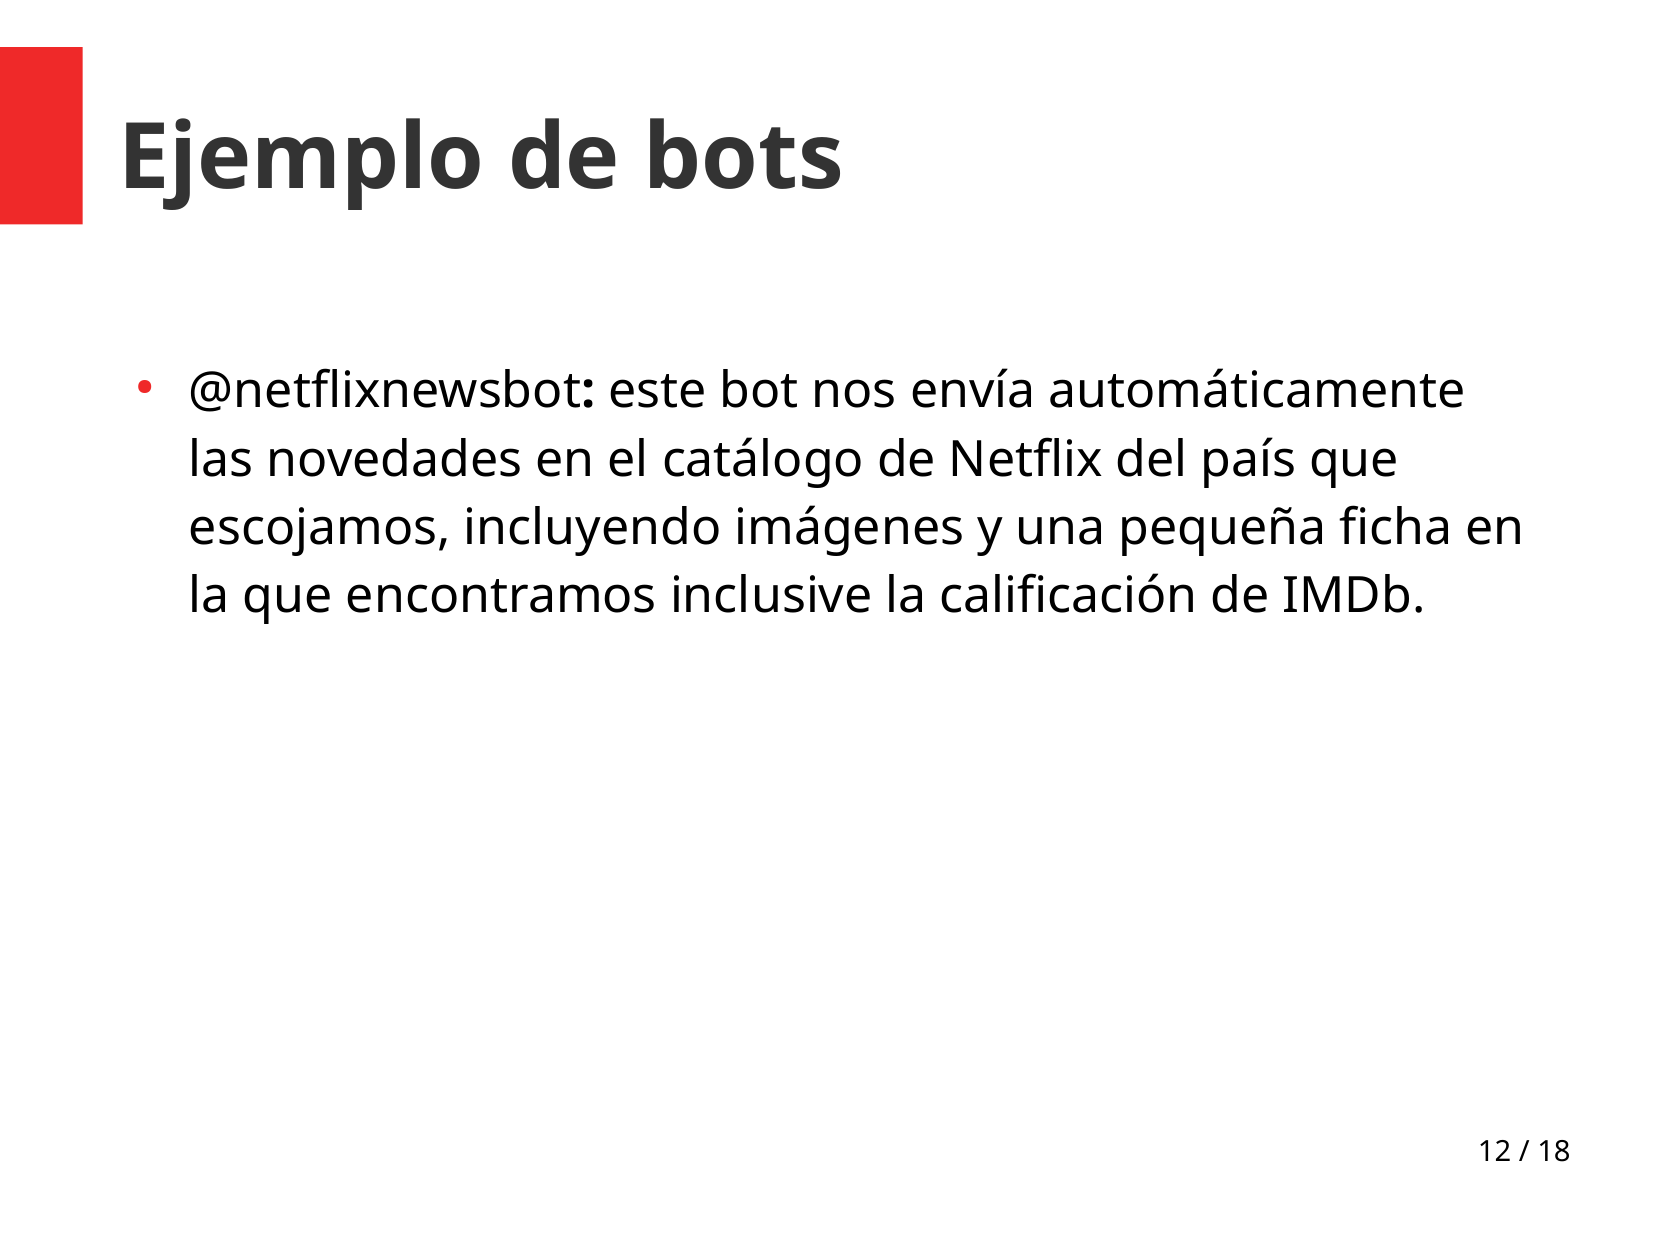

# Ejemplo de bots
@netflixnewsbot: este bot nos envía automáticamente las novedades en el catálogo de Netflix del país que escojamos, incluyendo imágenes y una pequeña ficha en la que encontramos inclusive la calificación de IMDb.
12